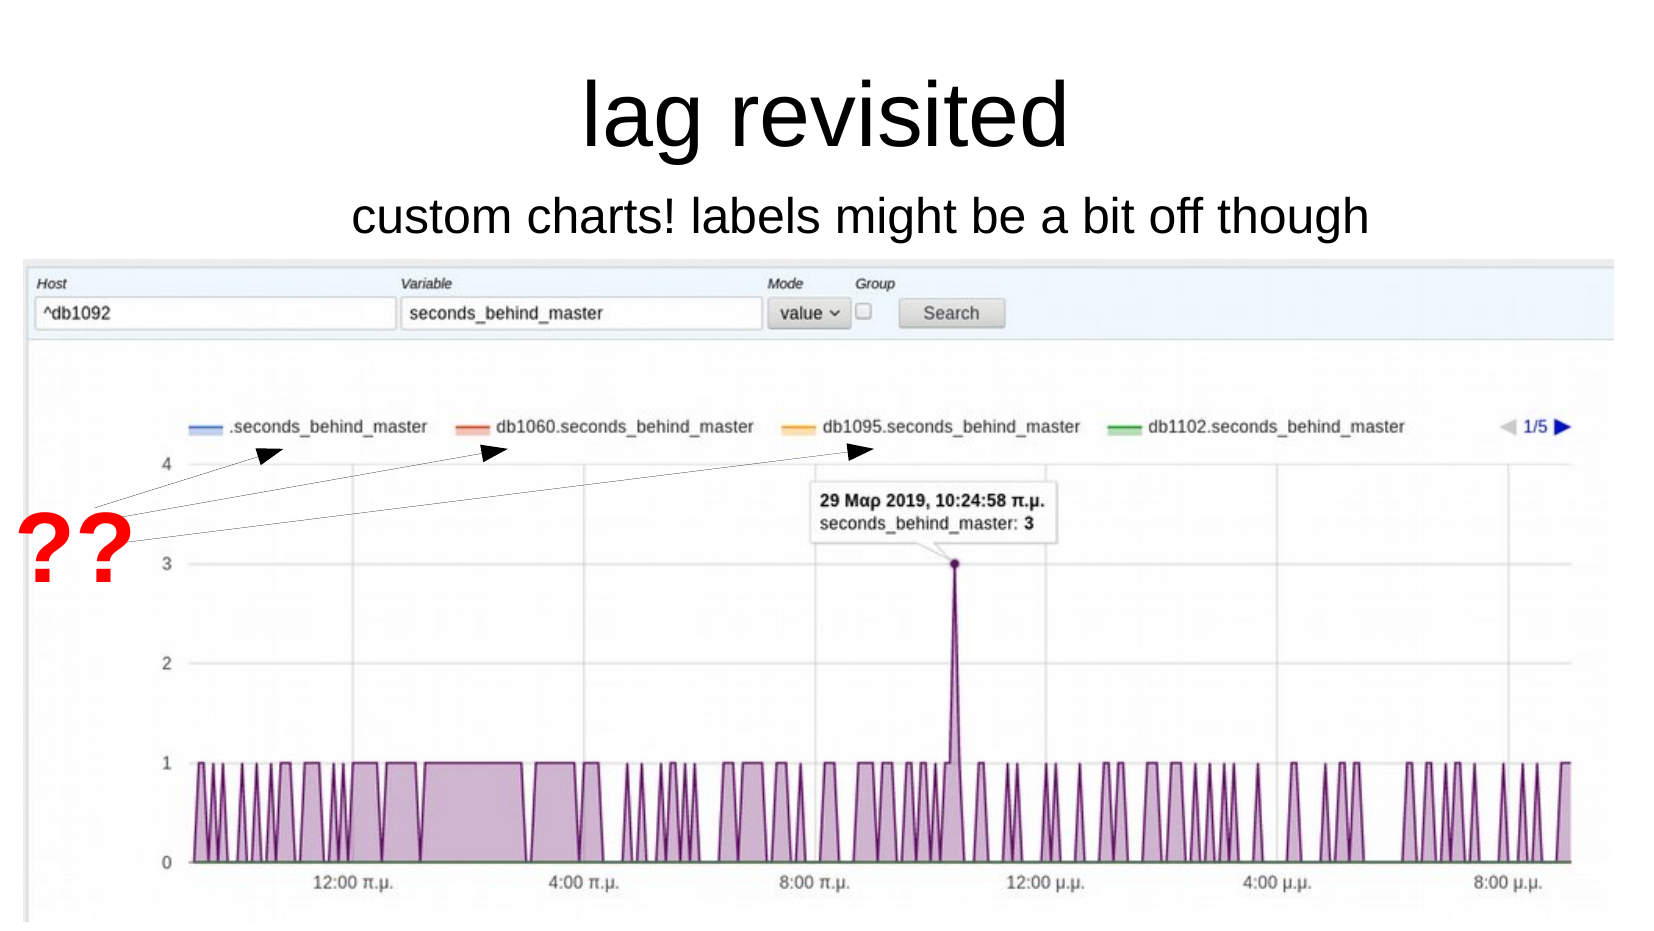

# lag revisited
custom charts! labels might be a bit off though
??